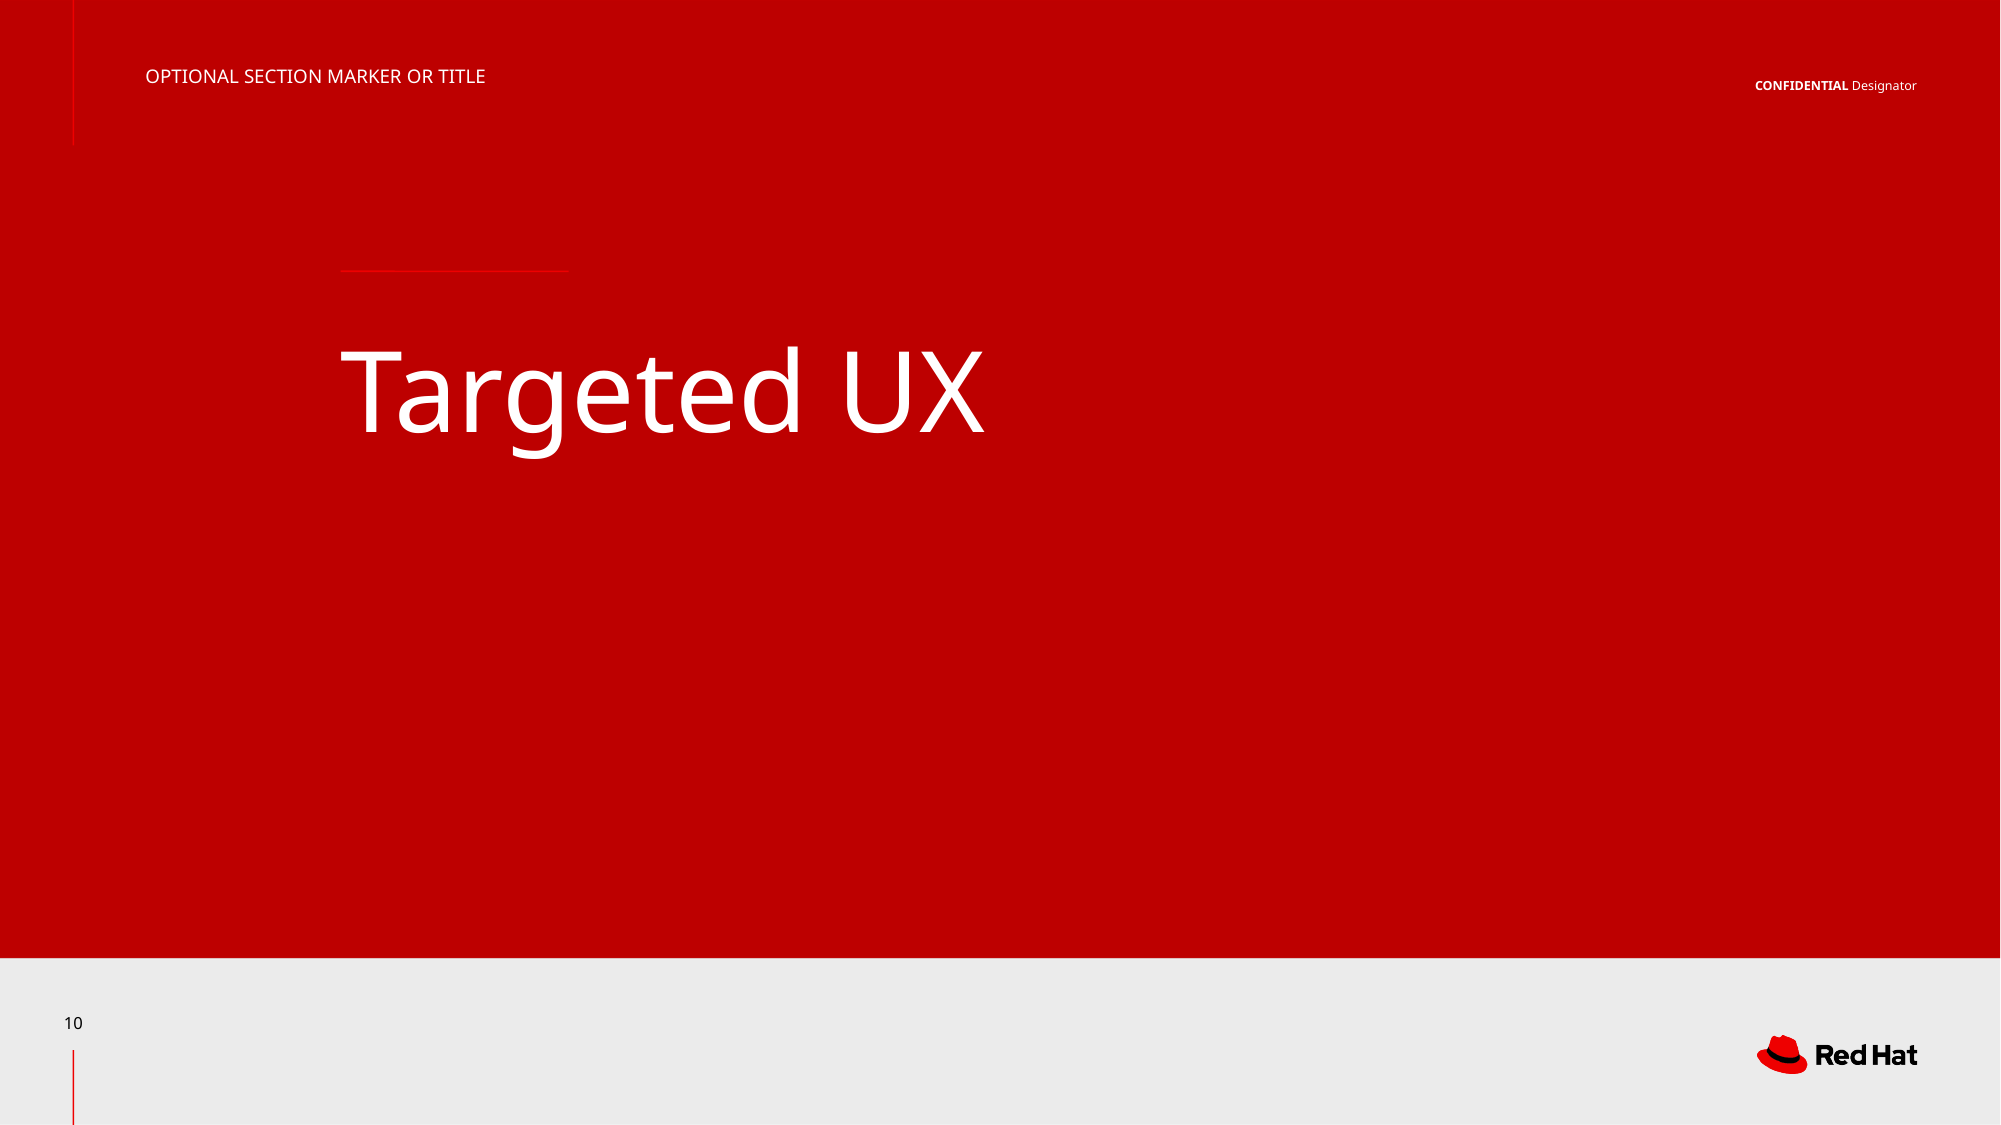

OPTIONAL SECTION MARKER OR TITLE
# Targeted UX